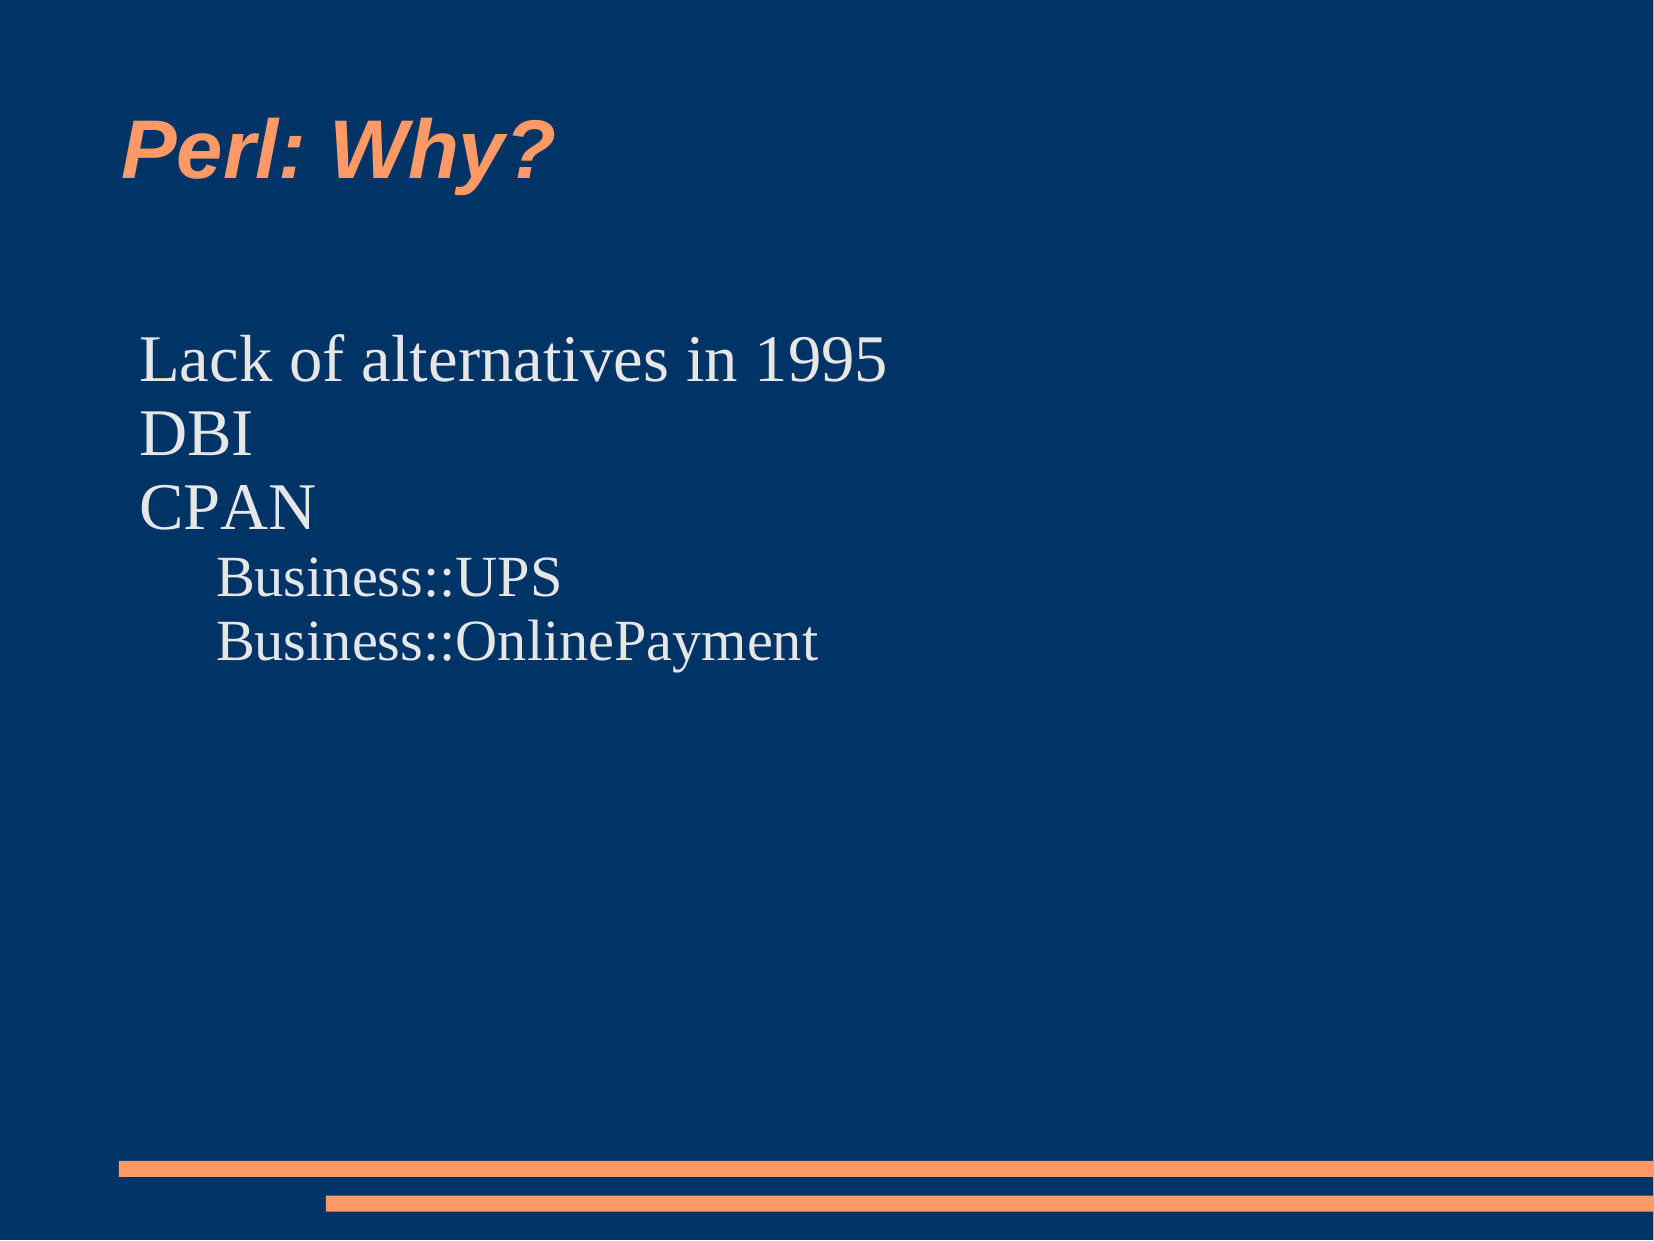

# Perl: Why?
Lack of alternatives in 1995
DBI
CPAN
Business::UPS
Business::OnlinePayment